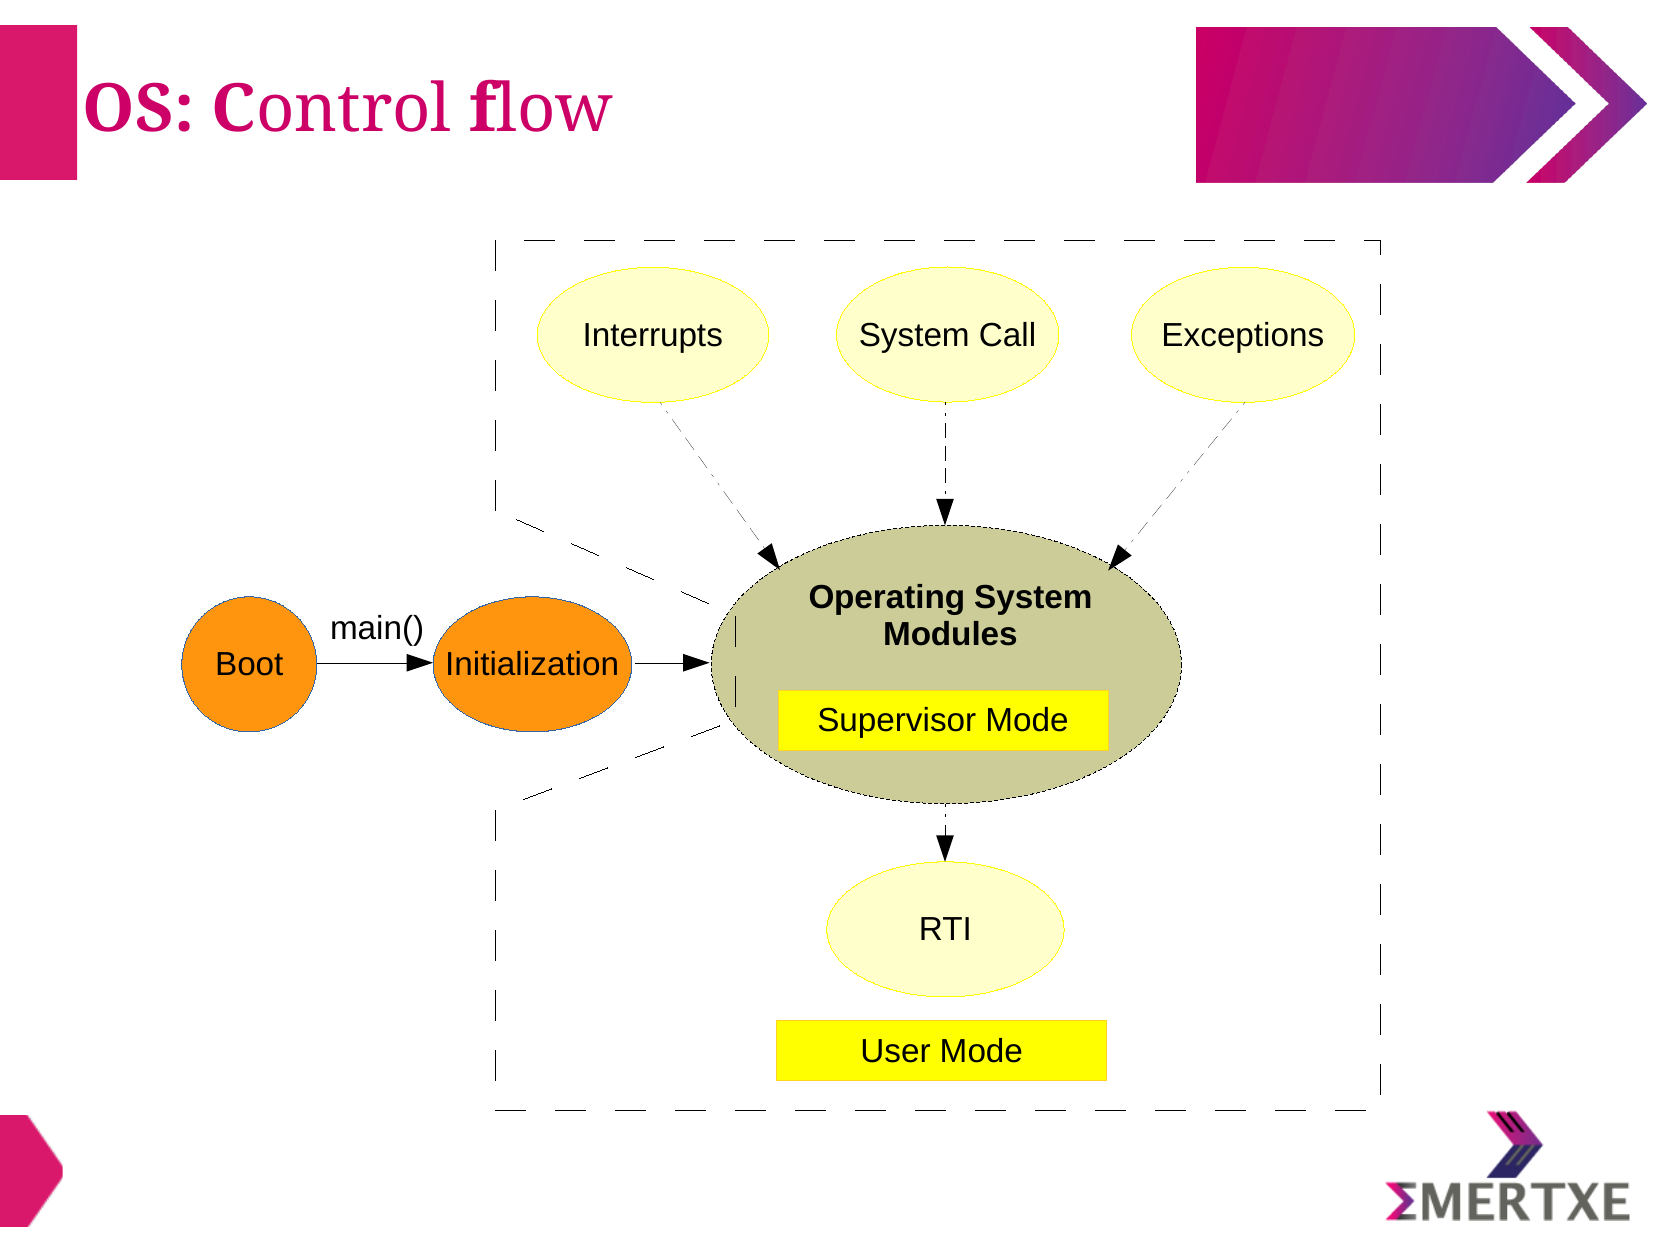

# OS: Control flow
System Call
Interrupts
Exceptions
Operating System
Modules
Supervisor Mode
Boot
Initialization
main()
RTI
User Mode